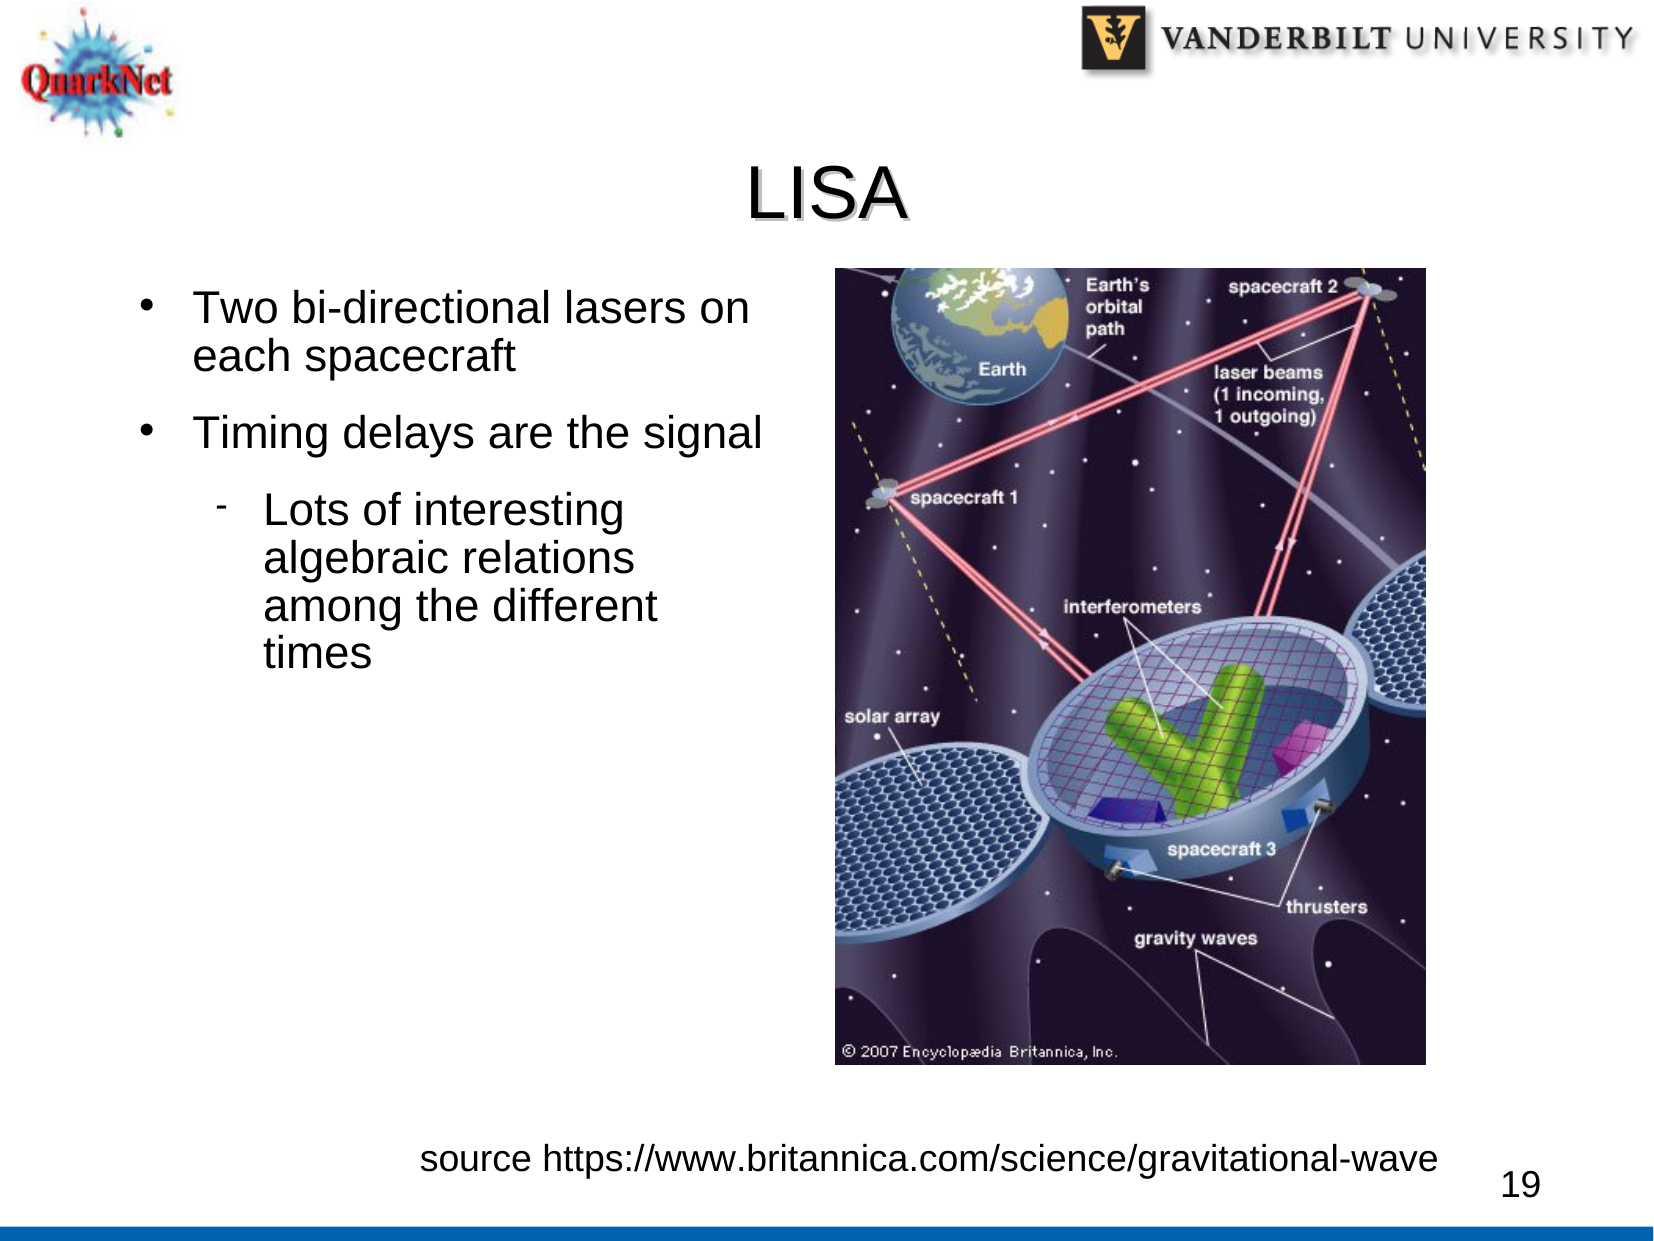

# LISA
Two bi-directional lasers on each spacecraft
Timing delays are the signal
Lots of interesting algebraic relations among the different times
source https://www.britannica.com/science/gravitational-wave
19